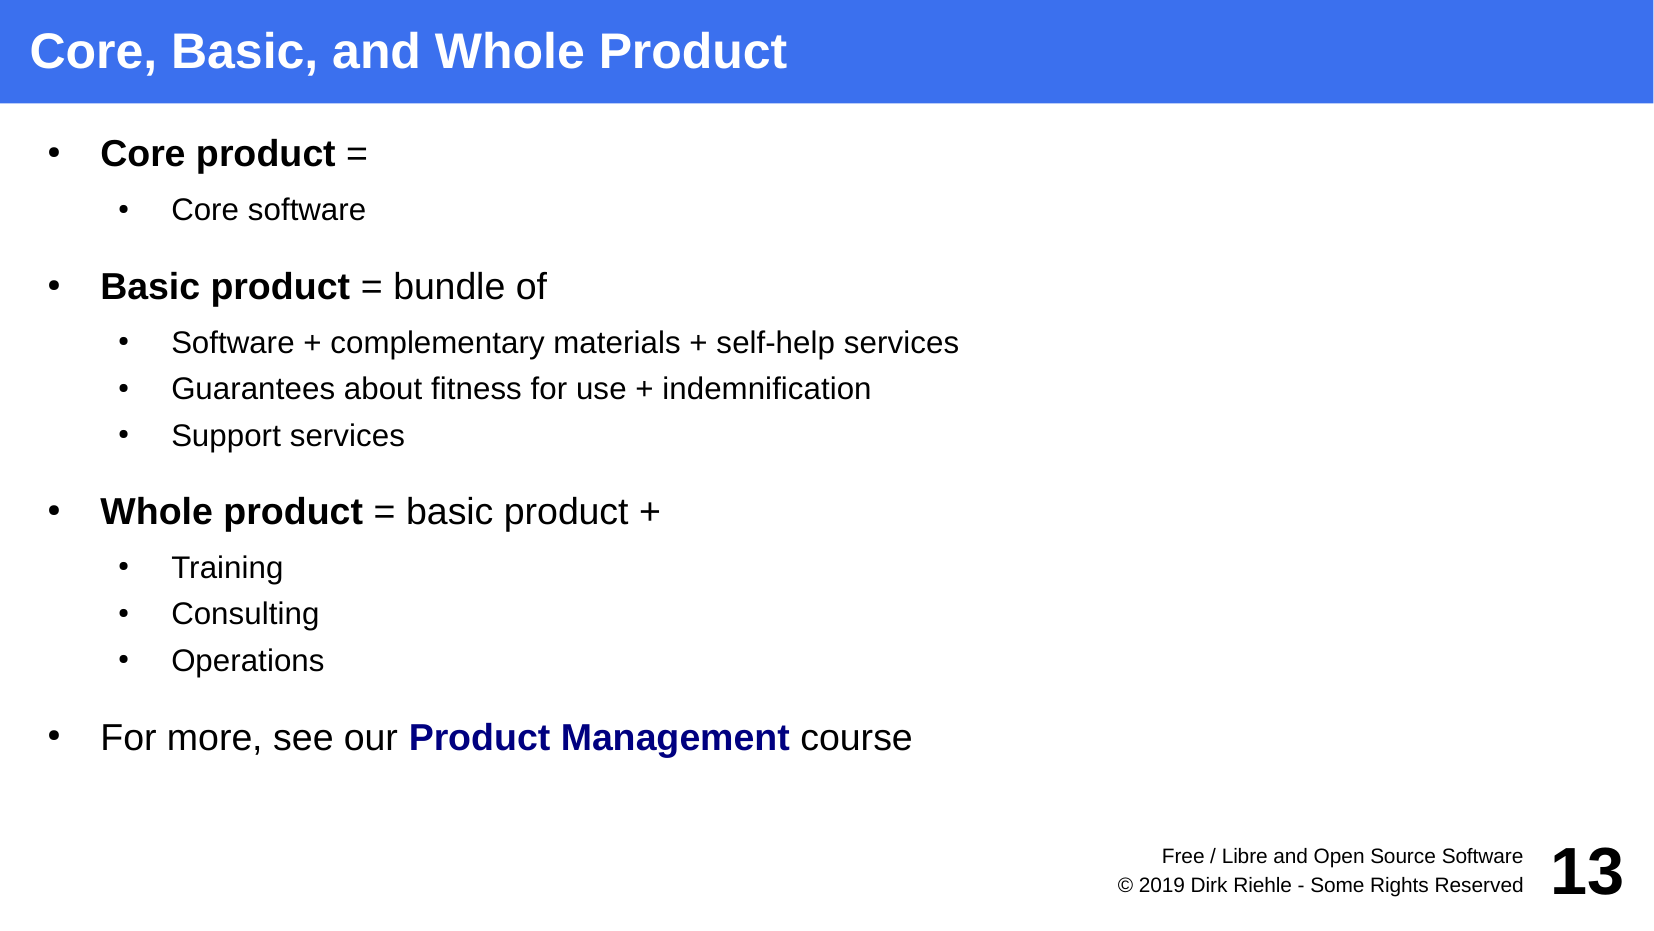

# Core, Basic, and Whole Product
Core product =
Core software
Basic product = bundle of
Software + complementary materials + self-help services
Guarantees about fitness for use + indemnification
Support services
Whole product = basic product +
Training
Consulting
Operations
For more, see our Product Management course
Free / Libre and Open Source Software
13
© 2019 Dirk Riehle - Some Rights Reserved